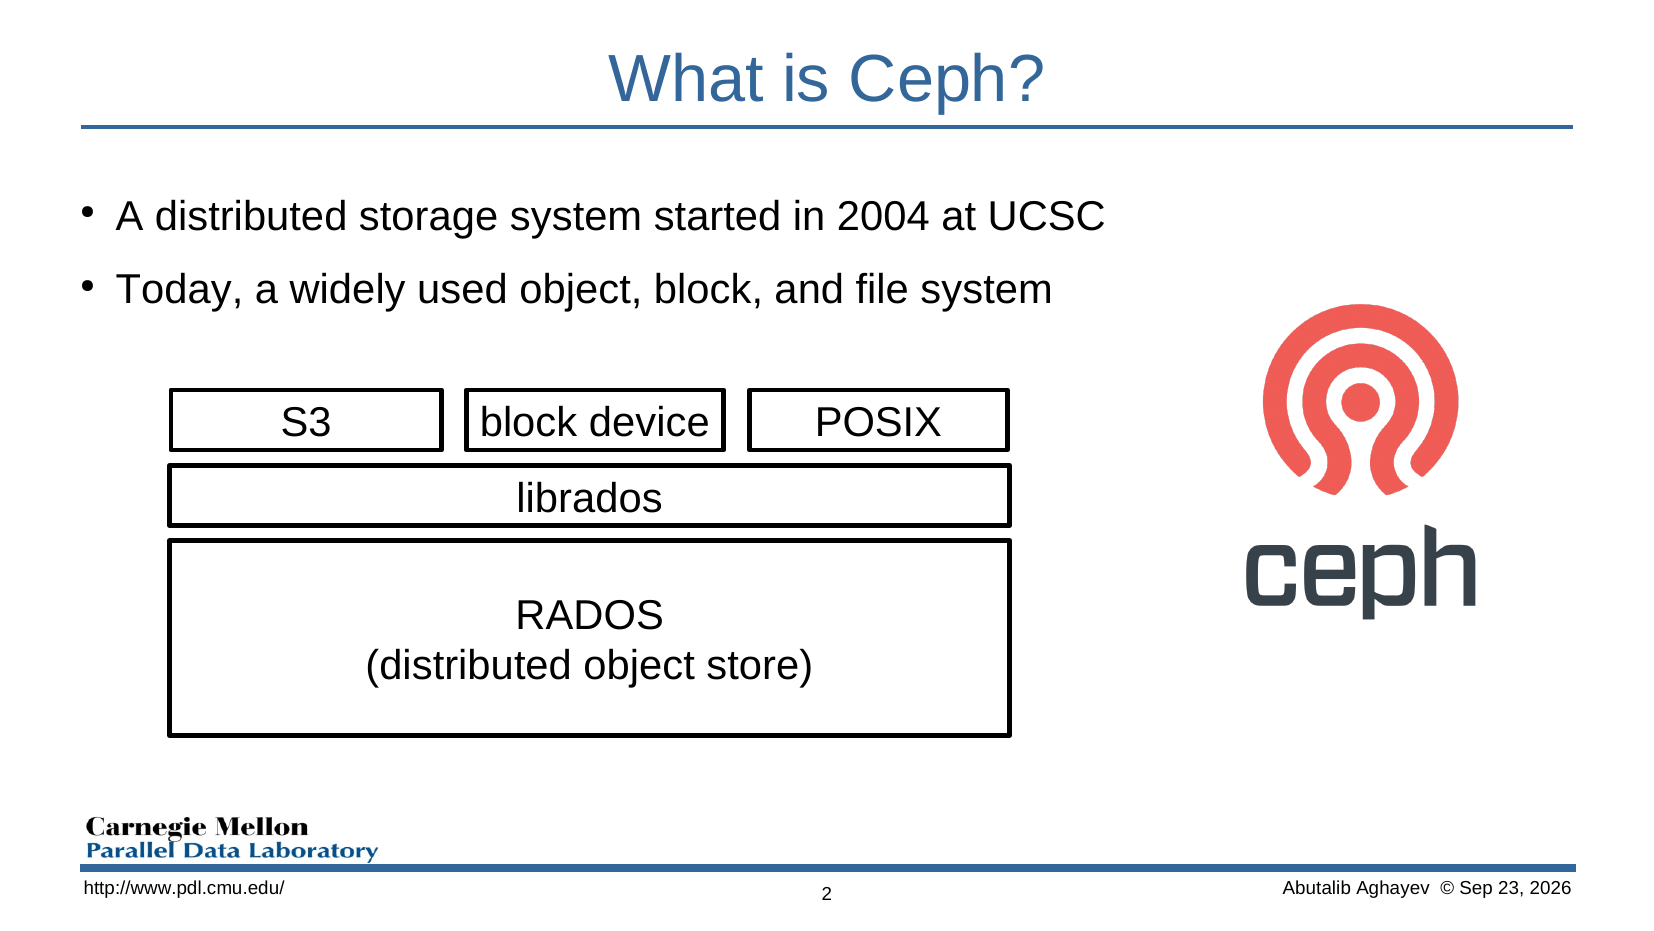

# What is Ceph?
A distributed storage system started in 2004 at UCSC
Today, a widely used object, block, and file system
S3
block device
POSIX
librados
RADOS
(distributed object store)
http://www.pdl.cmu.edu/
 Abutalib Aghayev ©